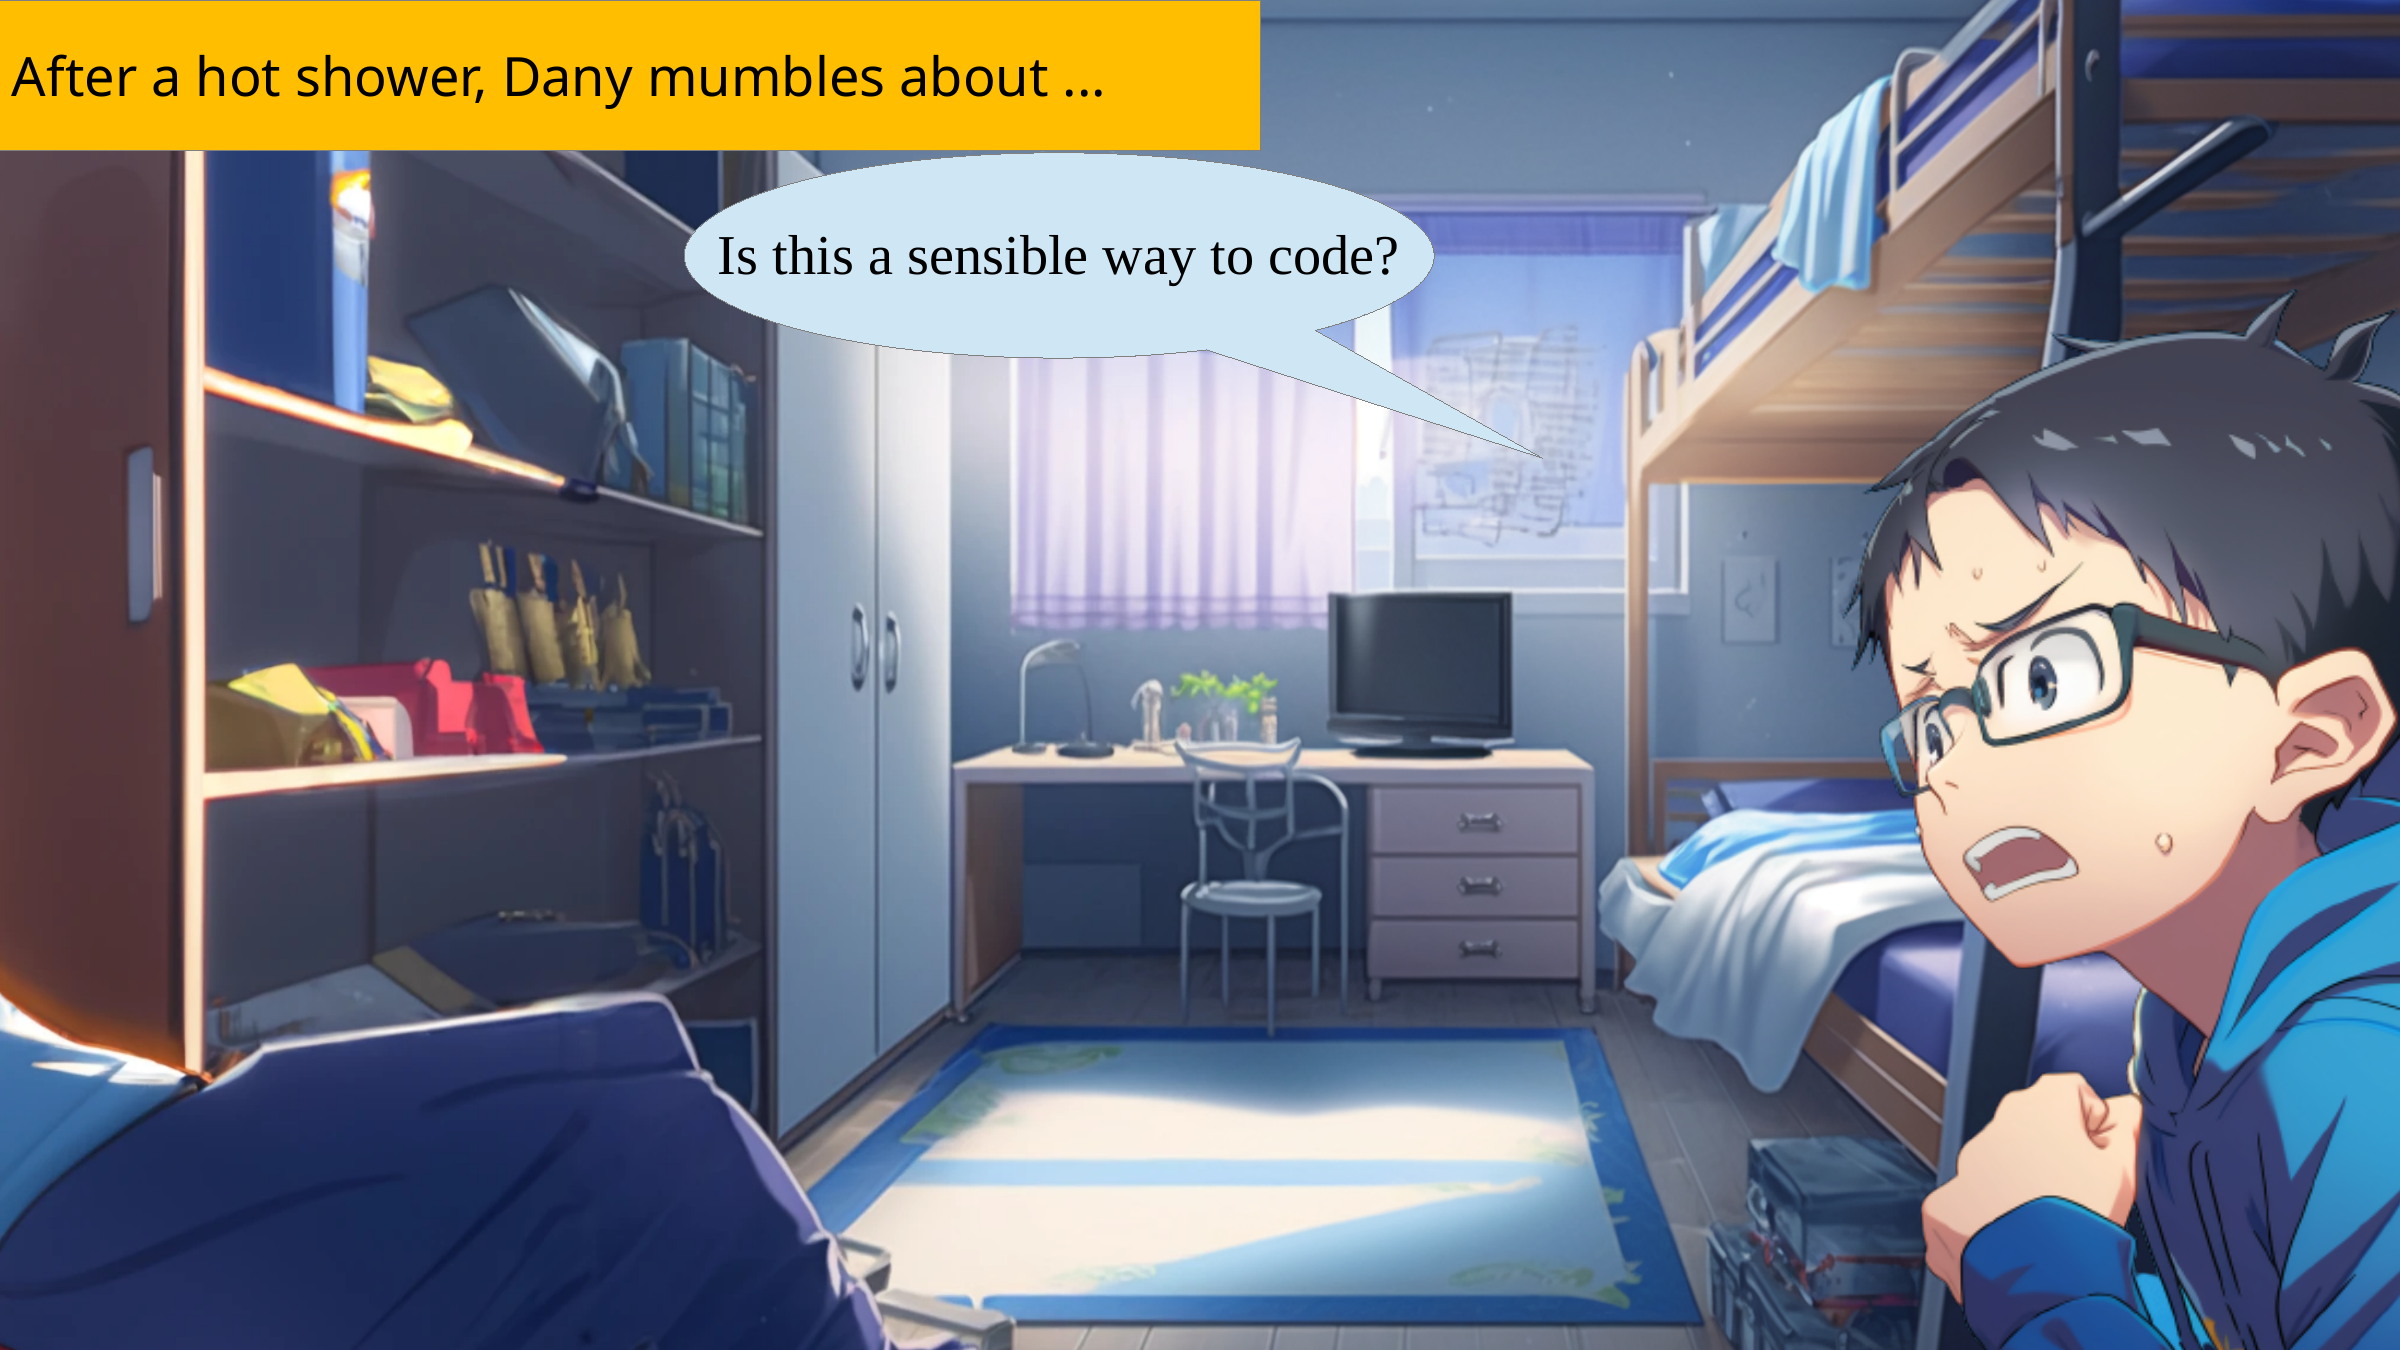

After a hot shower, Dany mumbles about ...
Is this a sensible way to code?